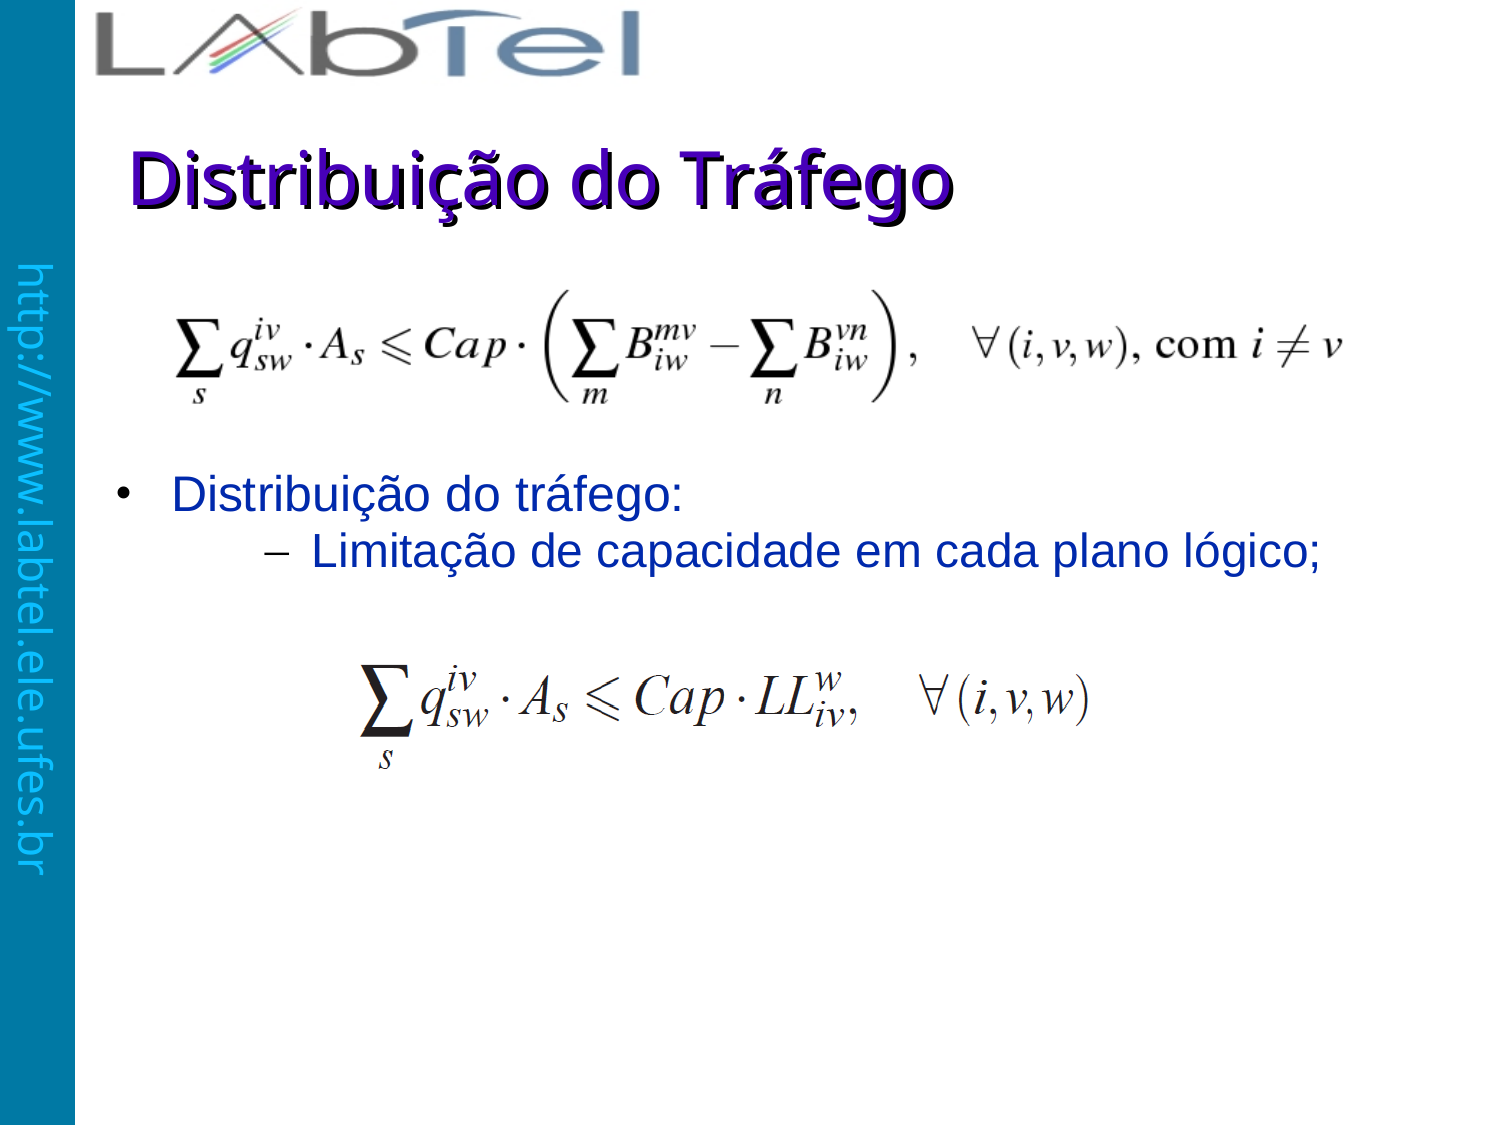

# Distribuição do Tráfego
Distribuição do tráfego:
Limitação de capacidade em cada plano lógico;